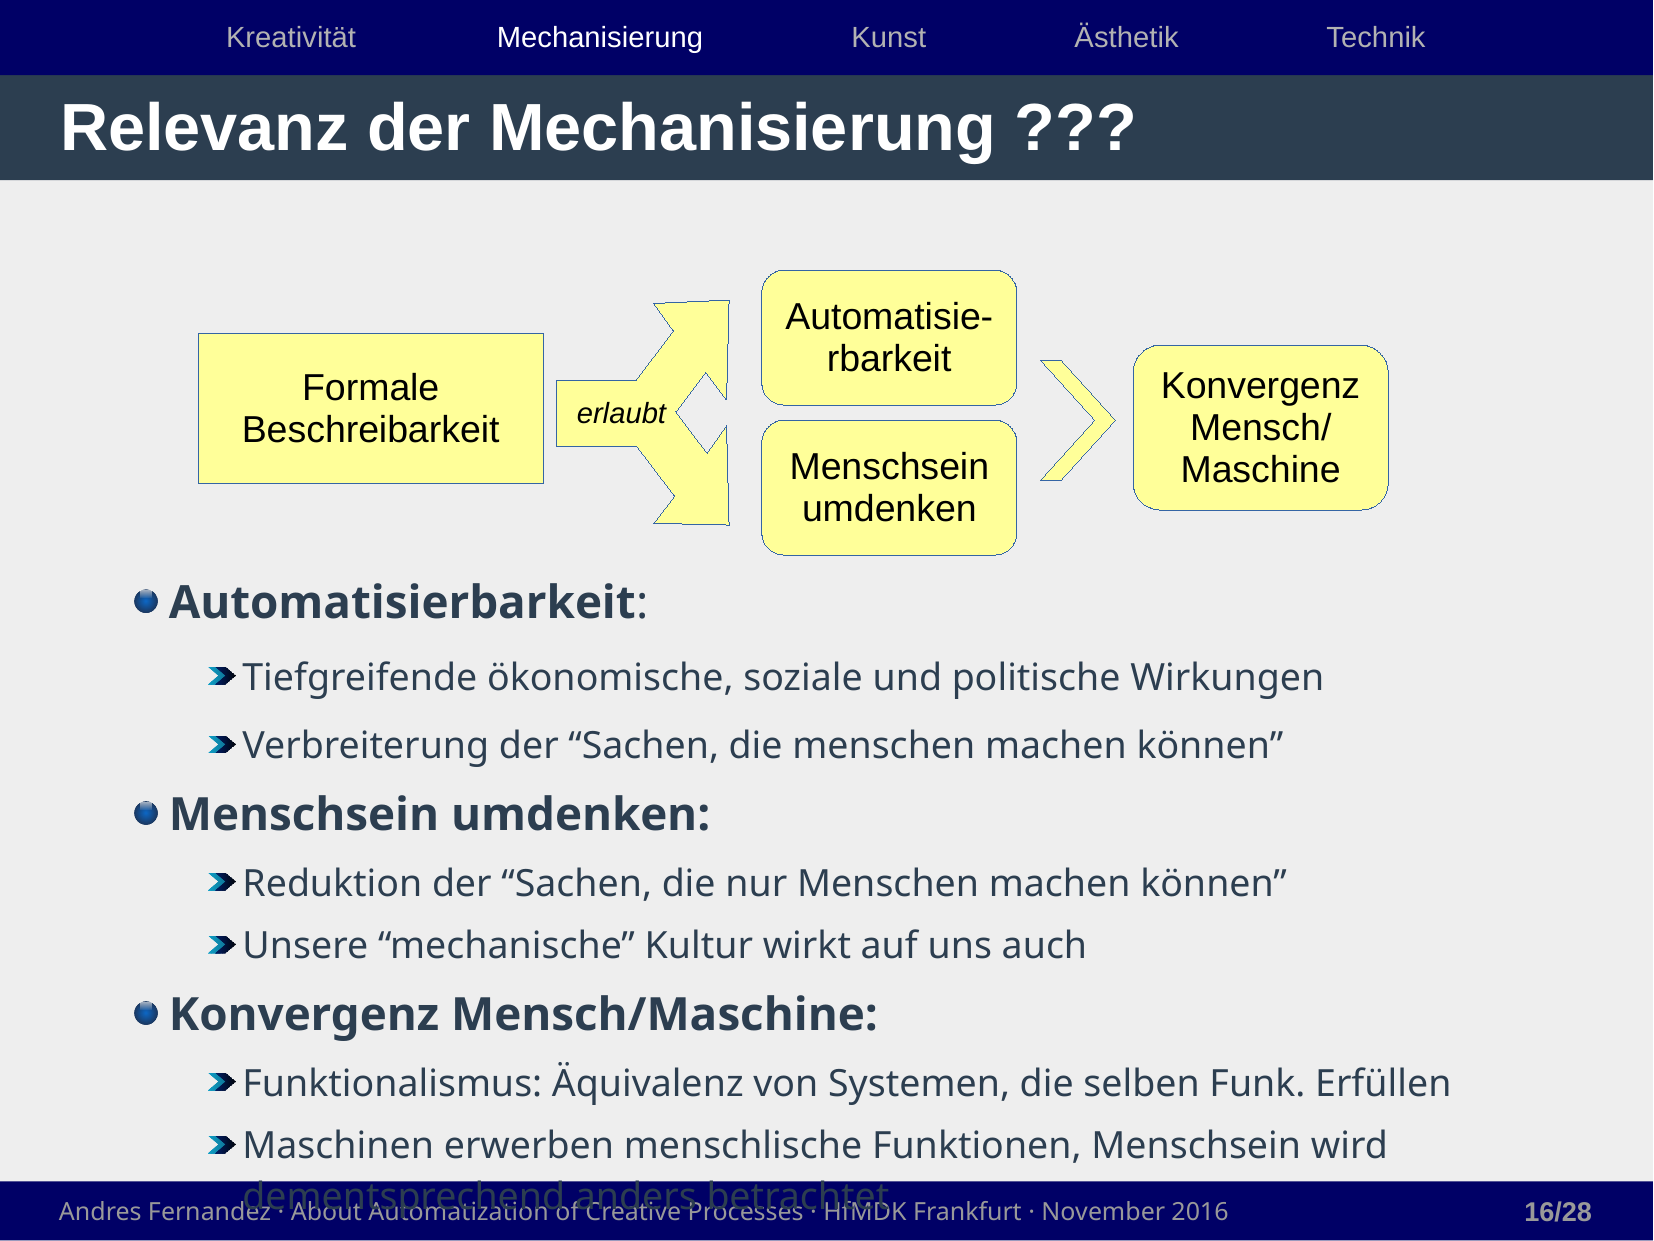

Kreativität Mechanisierung Kunst Ästhetik Technik
# Relevanz der Mechanisierung ???
Automatisie-
rbarkeit
Formale
Beschreibarkeit
Konvergenz
Mensch/
Maschine
erlaubt
Menschsein
umdenken
Automatisierbarkeit:
Tiefgreifende ökonomische, soziale und politische Wirkungen
Verbreiterung der “Sachen, die menschen machen können”
Menschsein umdenken:
Reduktion der “Sachen, die nur Menschen machen können”
Unsere “mechanische” Kultur wirkt auf uns auch
Konvergenz Mensch/Maschine:
Funktionalismus: Äquivalenz von Systemen, die selben Funk. Erfüllen
Maschinen erwerben menschlische Funktionen, Menschsein wird dementsprechend anders betrachtet